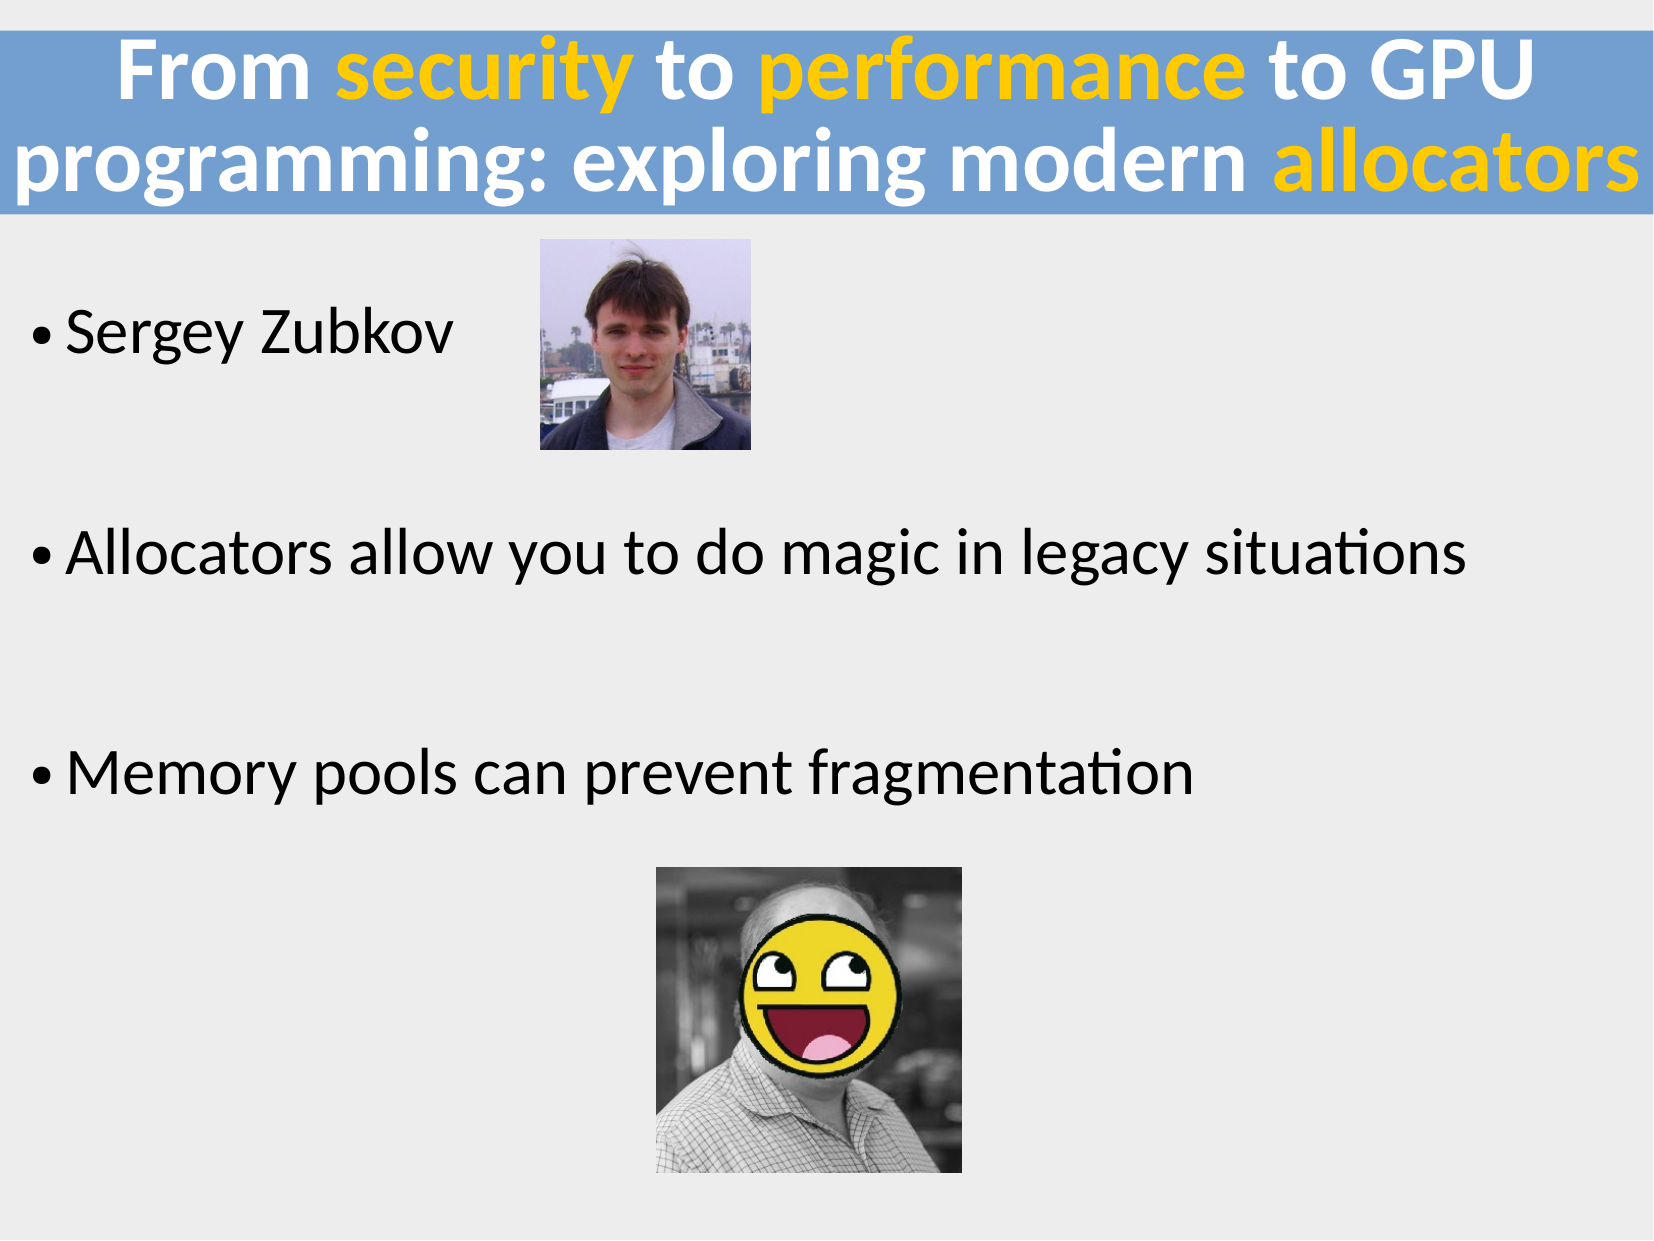

# From security to performance to GPU programming: exploring modern allocators
Sergey Zubkov
Allocators allow you to do magic in legacy situations
Memory pools can prevent fragmentation